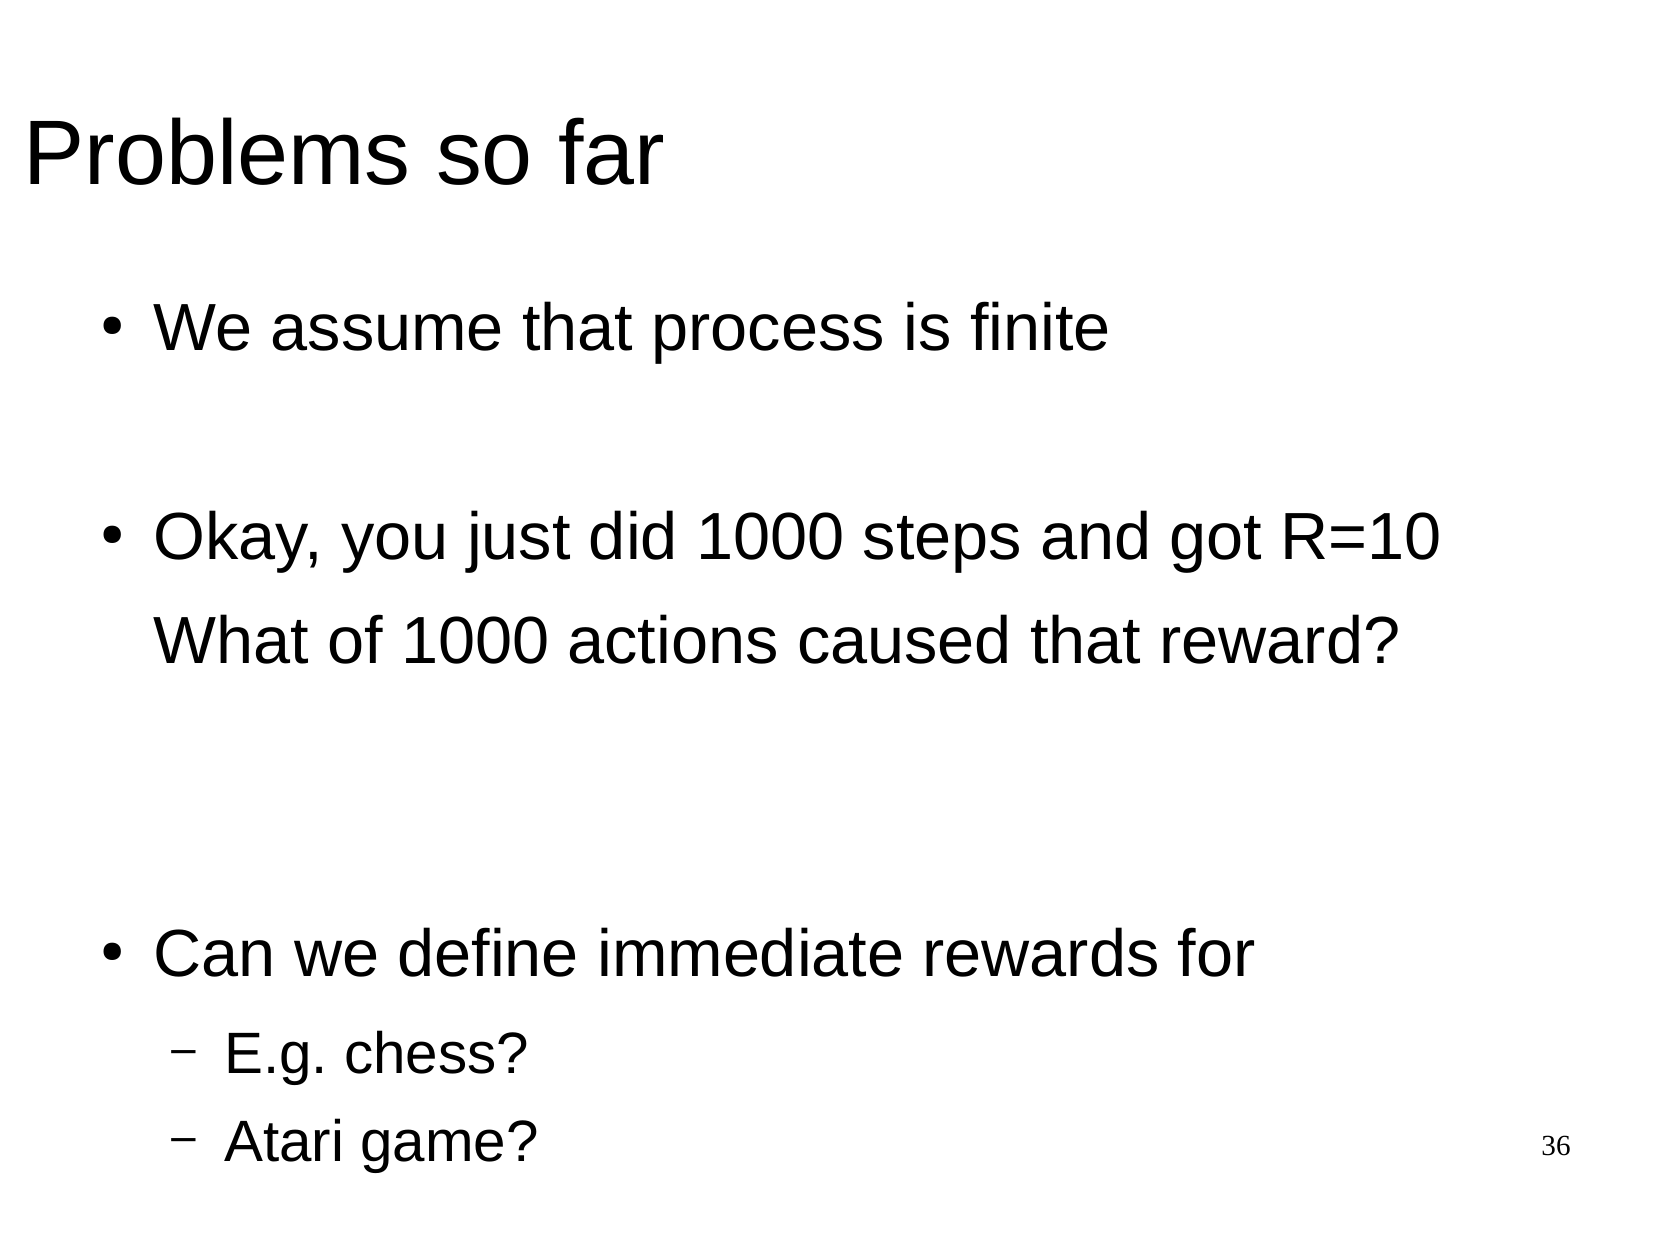

# Problems so far
We assume that process is finite
Okay, you just did 1000 steps and got R=10
What of 1000 actions caused that reward?
Can we define immediate rewards for
E.g. chess?
Atari game?
36